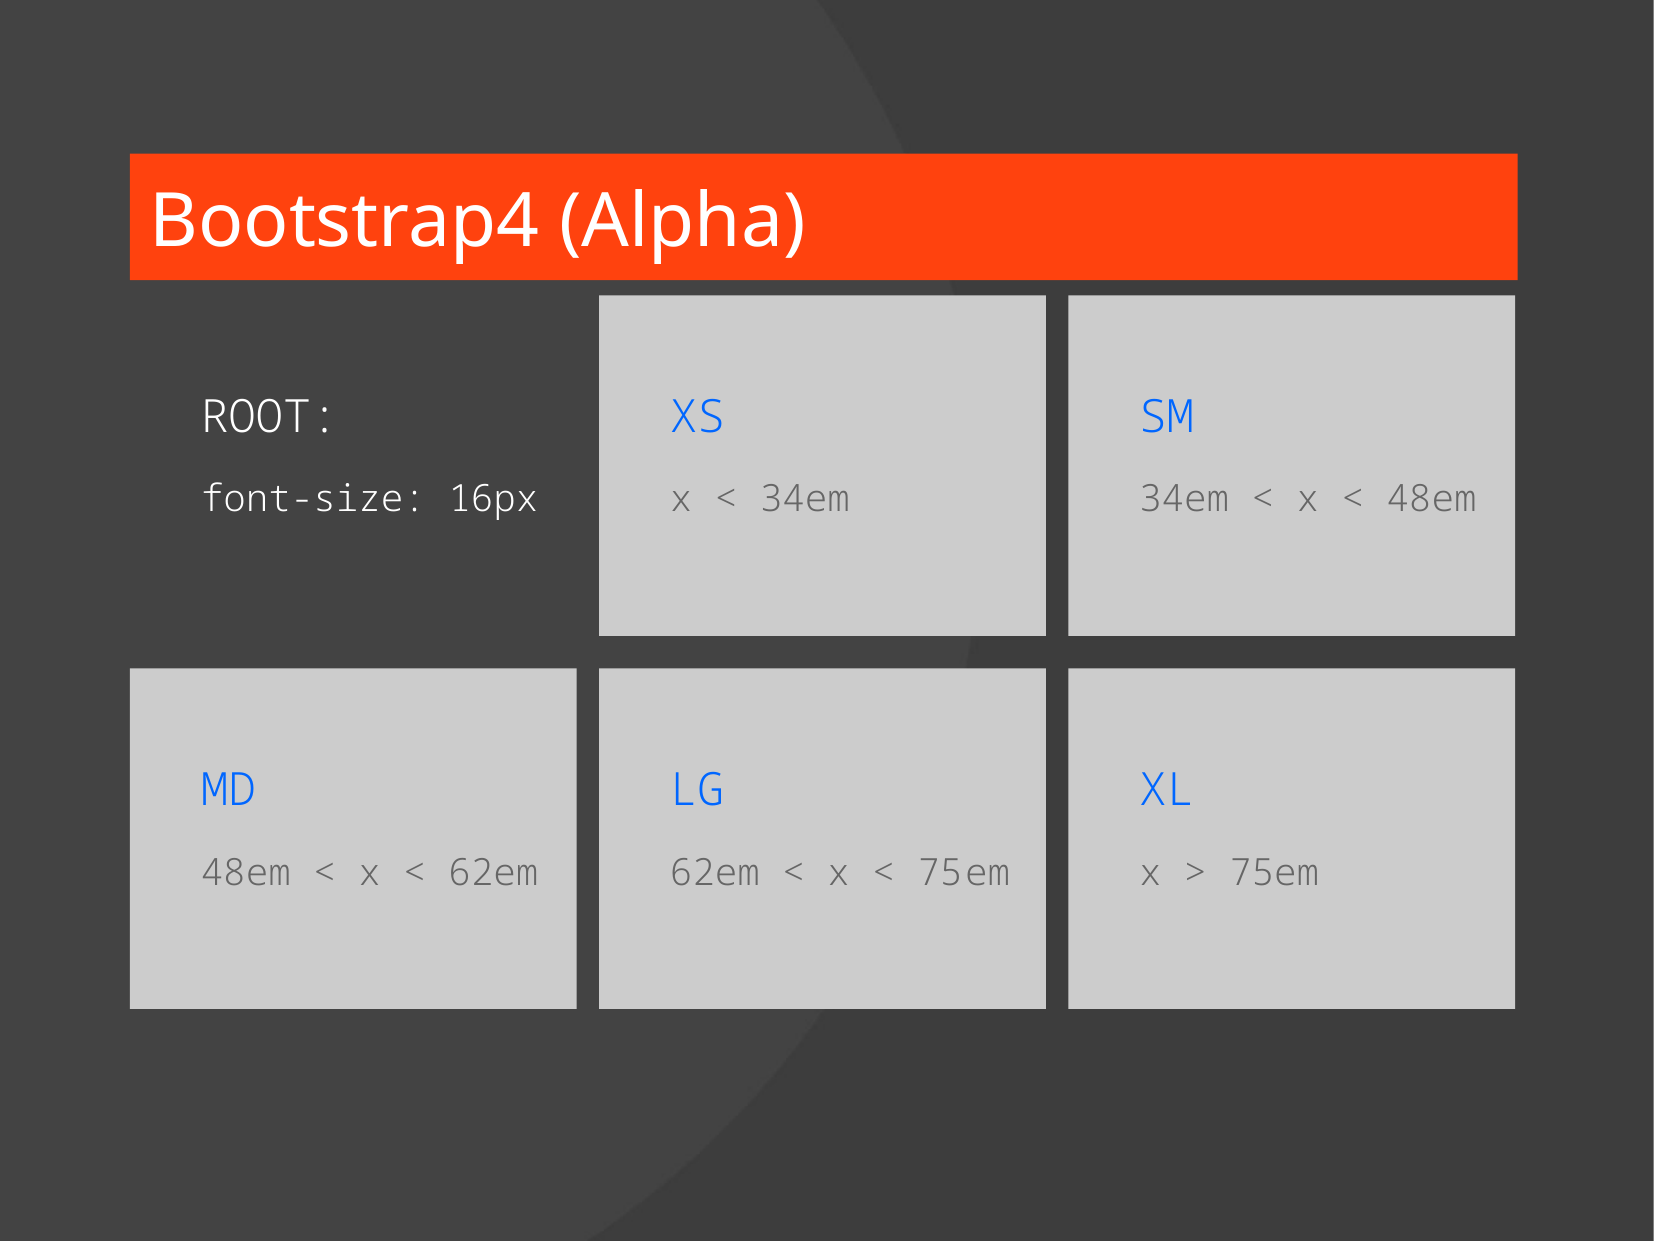

# Bootstrap4 (Alpha)
ROOT:
font-size: 16px
XS
x < 34em
SM
34em < x < 48em
MD
48em < x < 62em
LG
62em < x < 75	em
XL
x > 75em